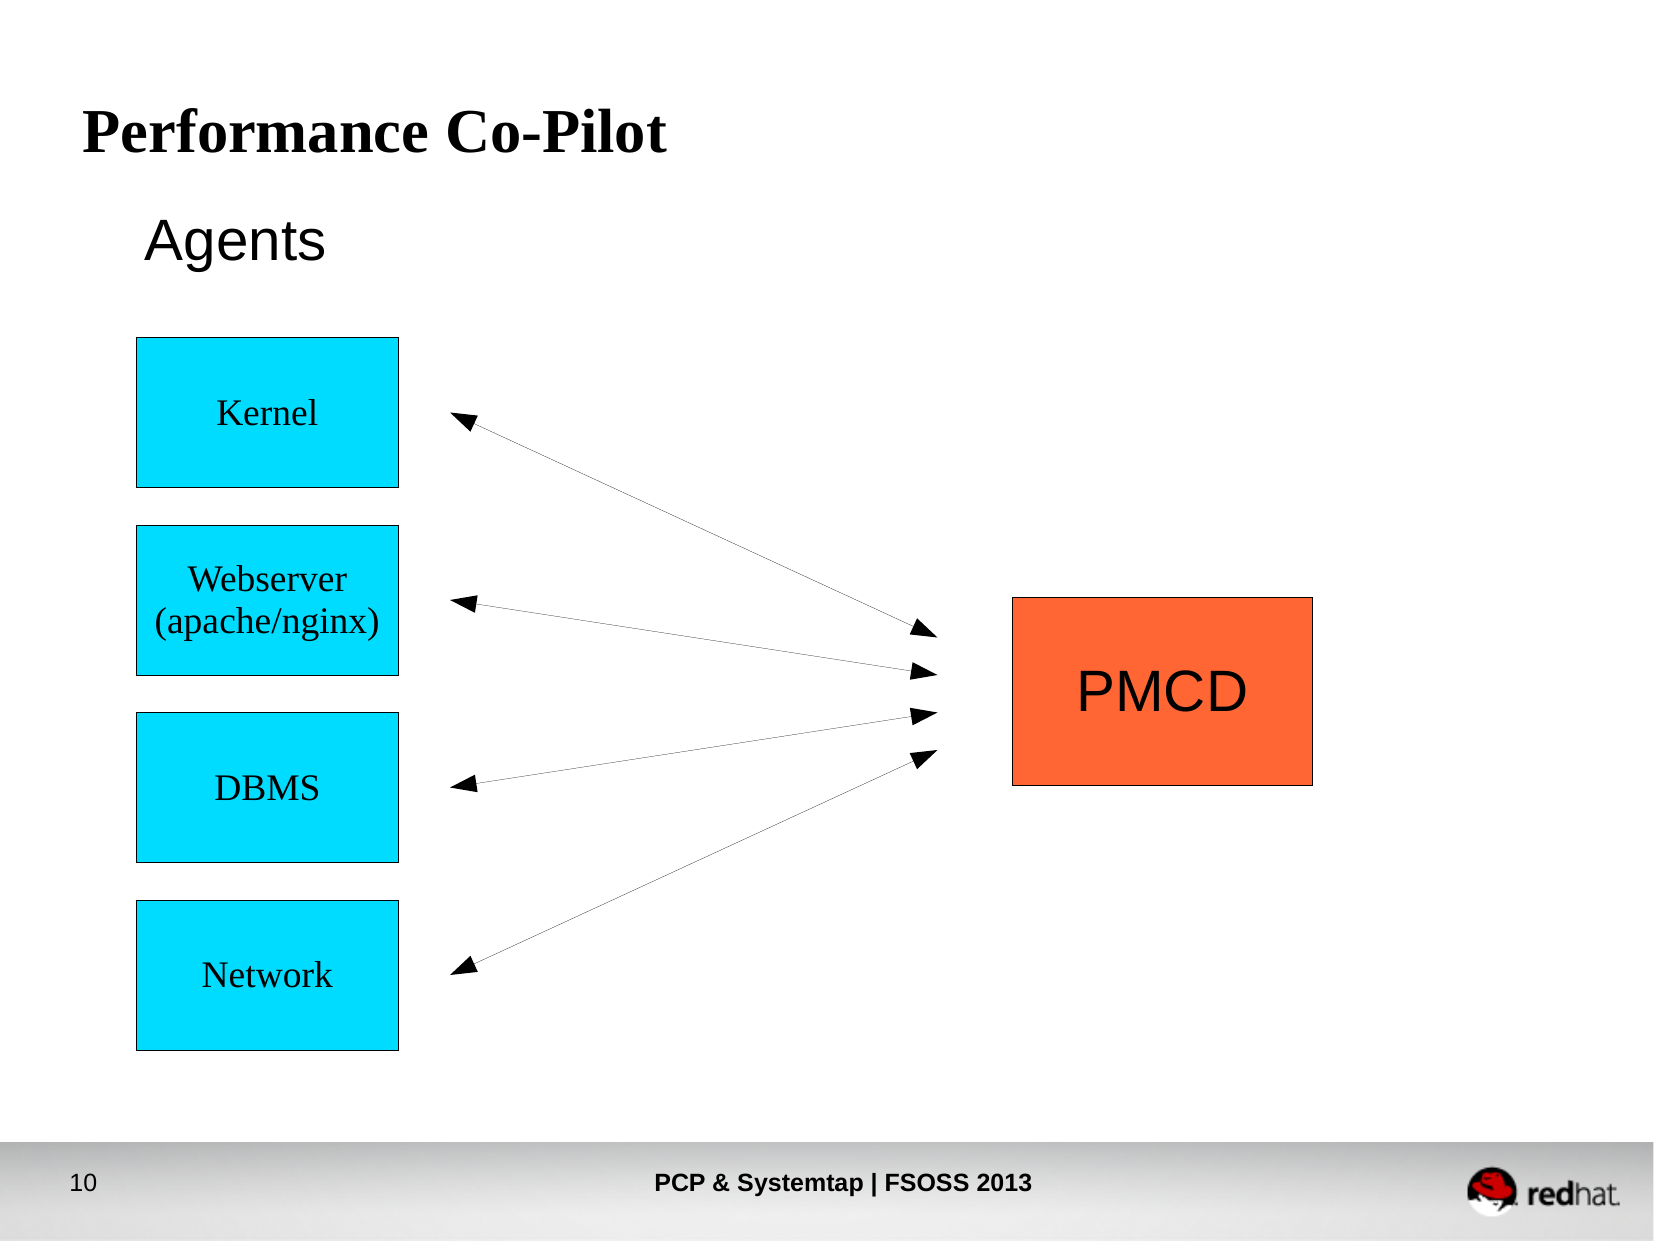

# Performance Co-Pilot
Agents
Kernel
Webserver
(apache/nginx)
PMCD
DBMS
Network